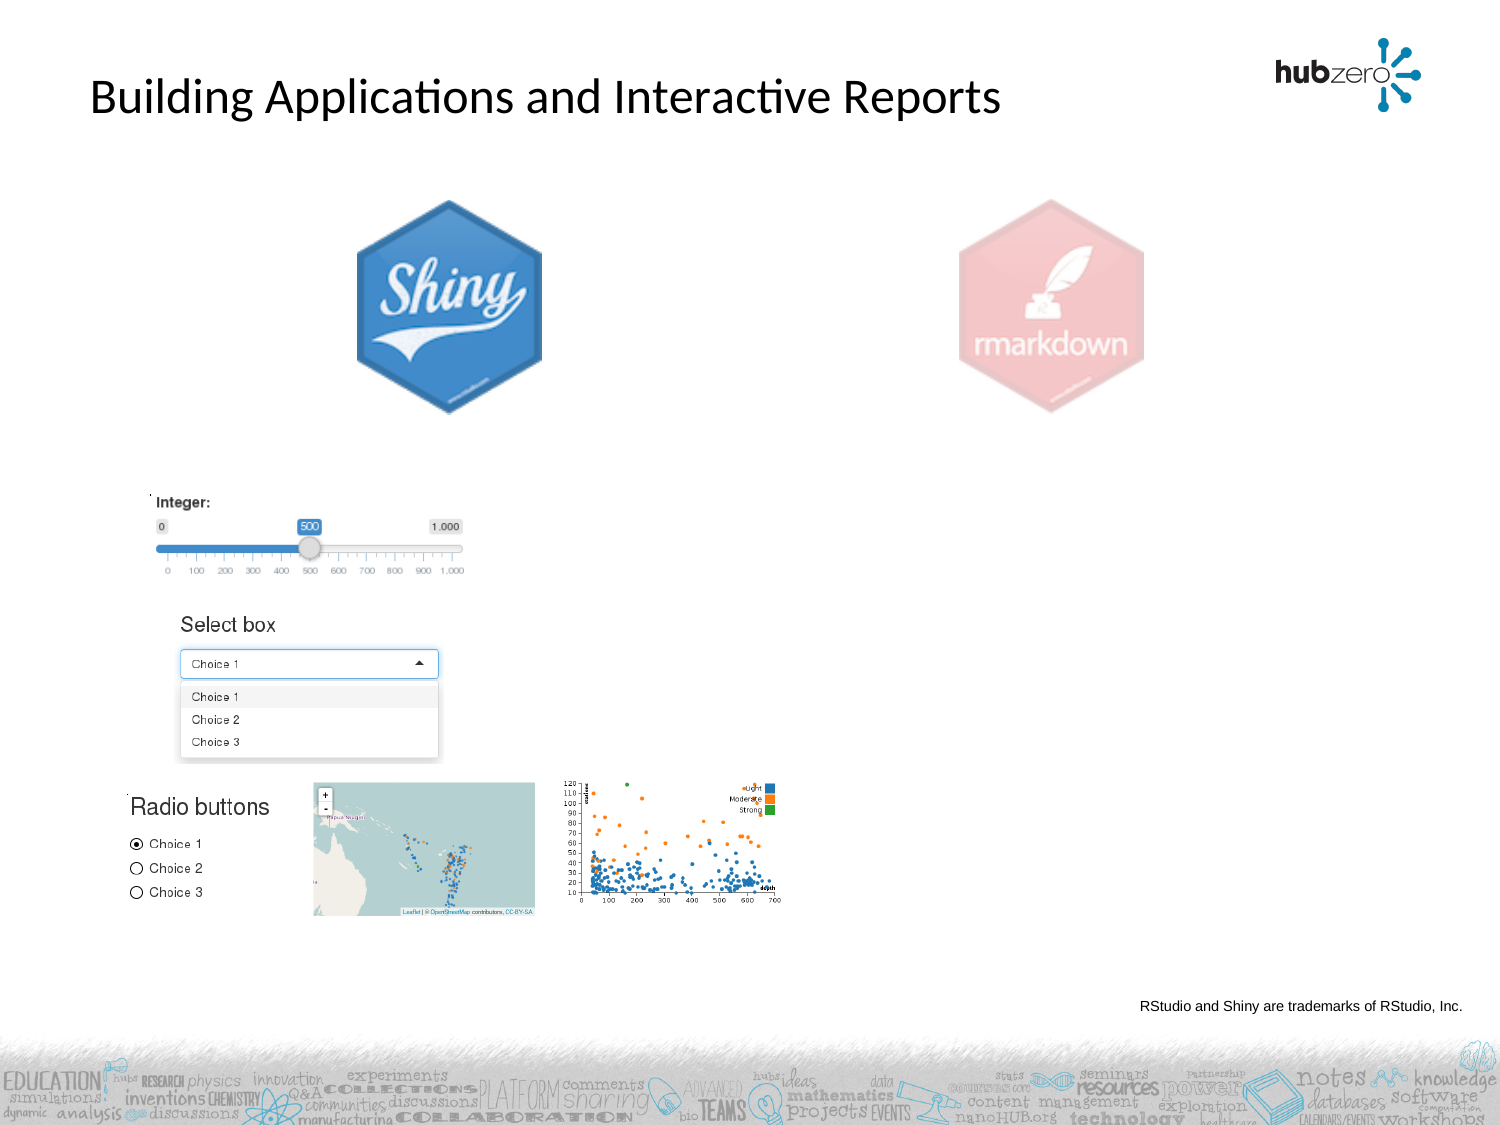

# Building Applications and Interactive Reports
RStudio and Shiny are trademarks of RStudio, Inc.